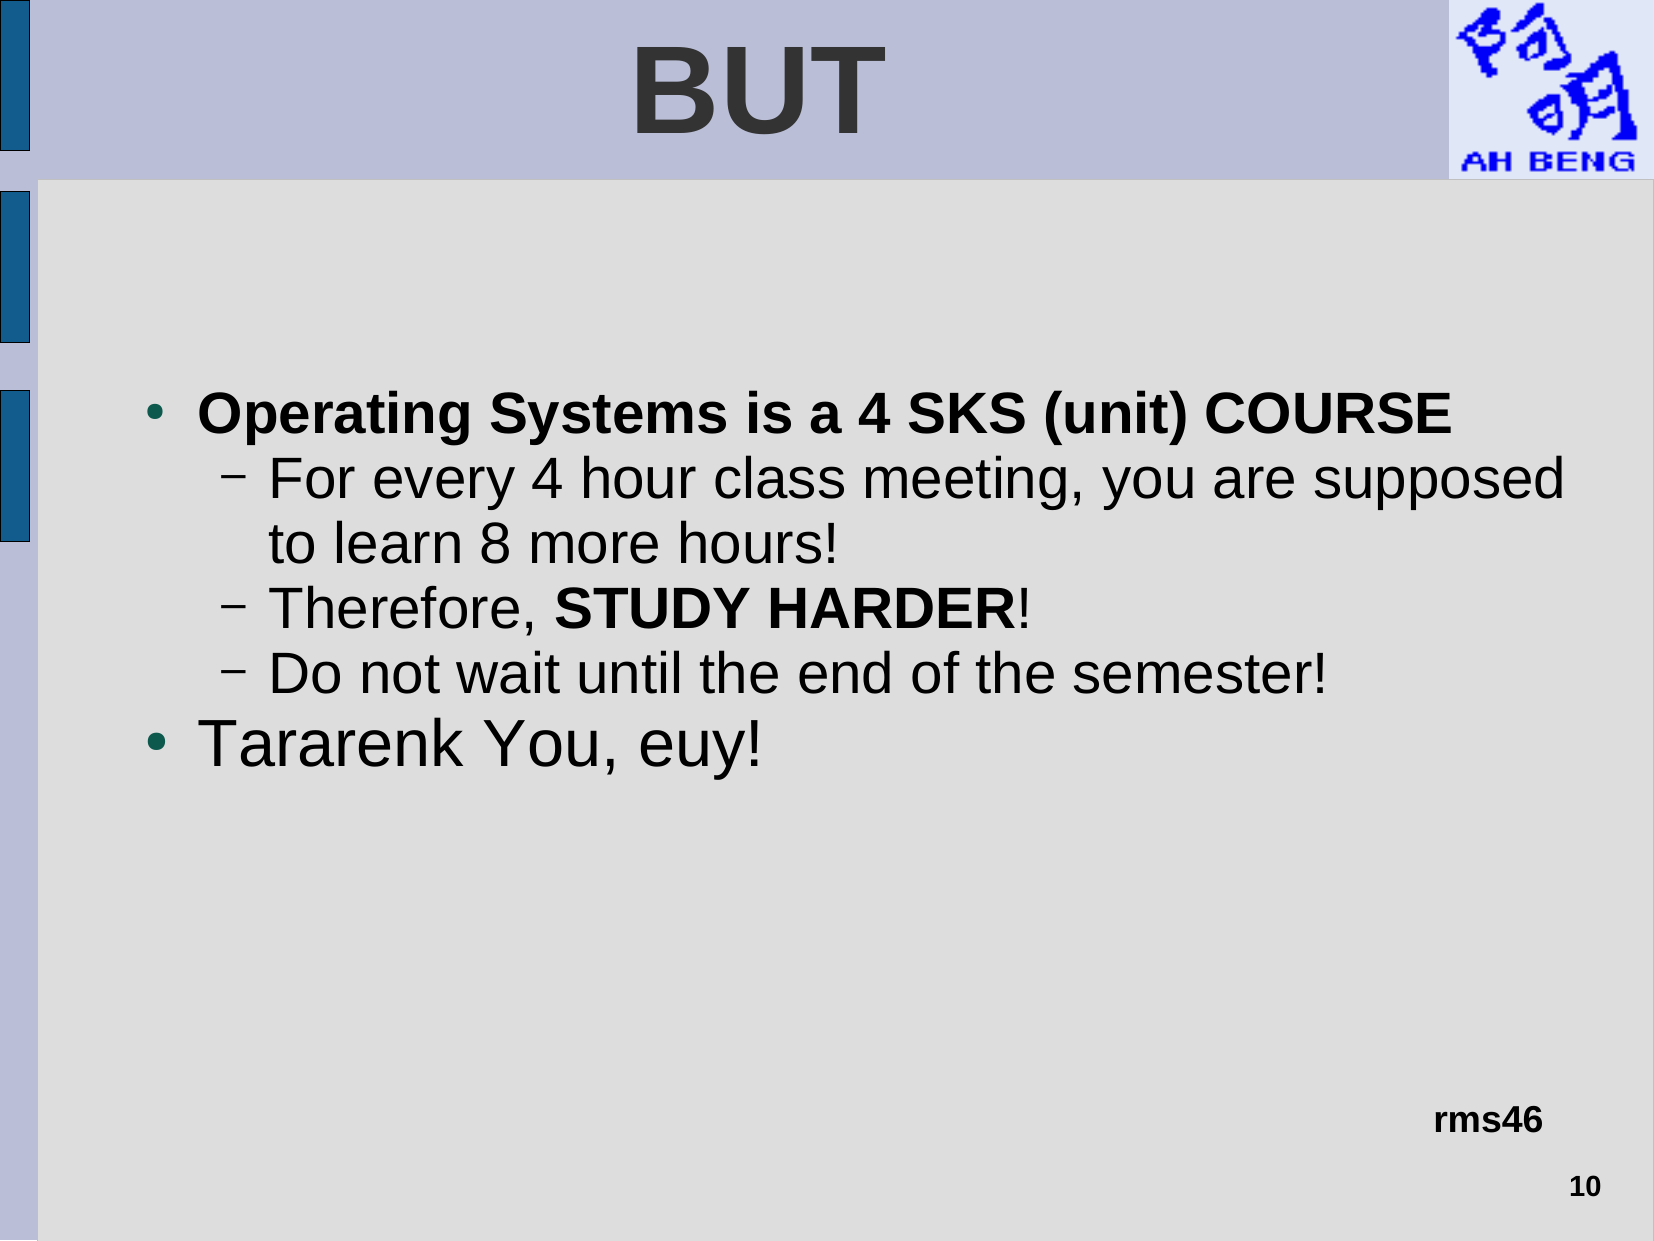

# BUT
Operating Systems is a 4 SKS (unit) COURSE
For every 4 hour class meeting, you are supposed to learn 8 more hours!
Therefore, STUDY HARDER!
Do not wait until the end of the semester!
Tararenk You, euy!
rms46